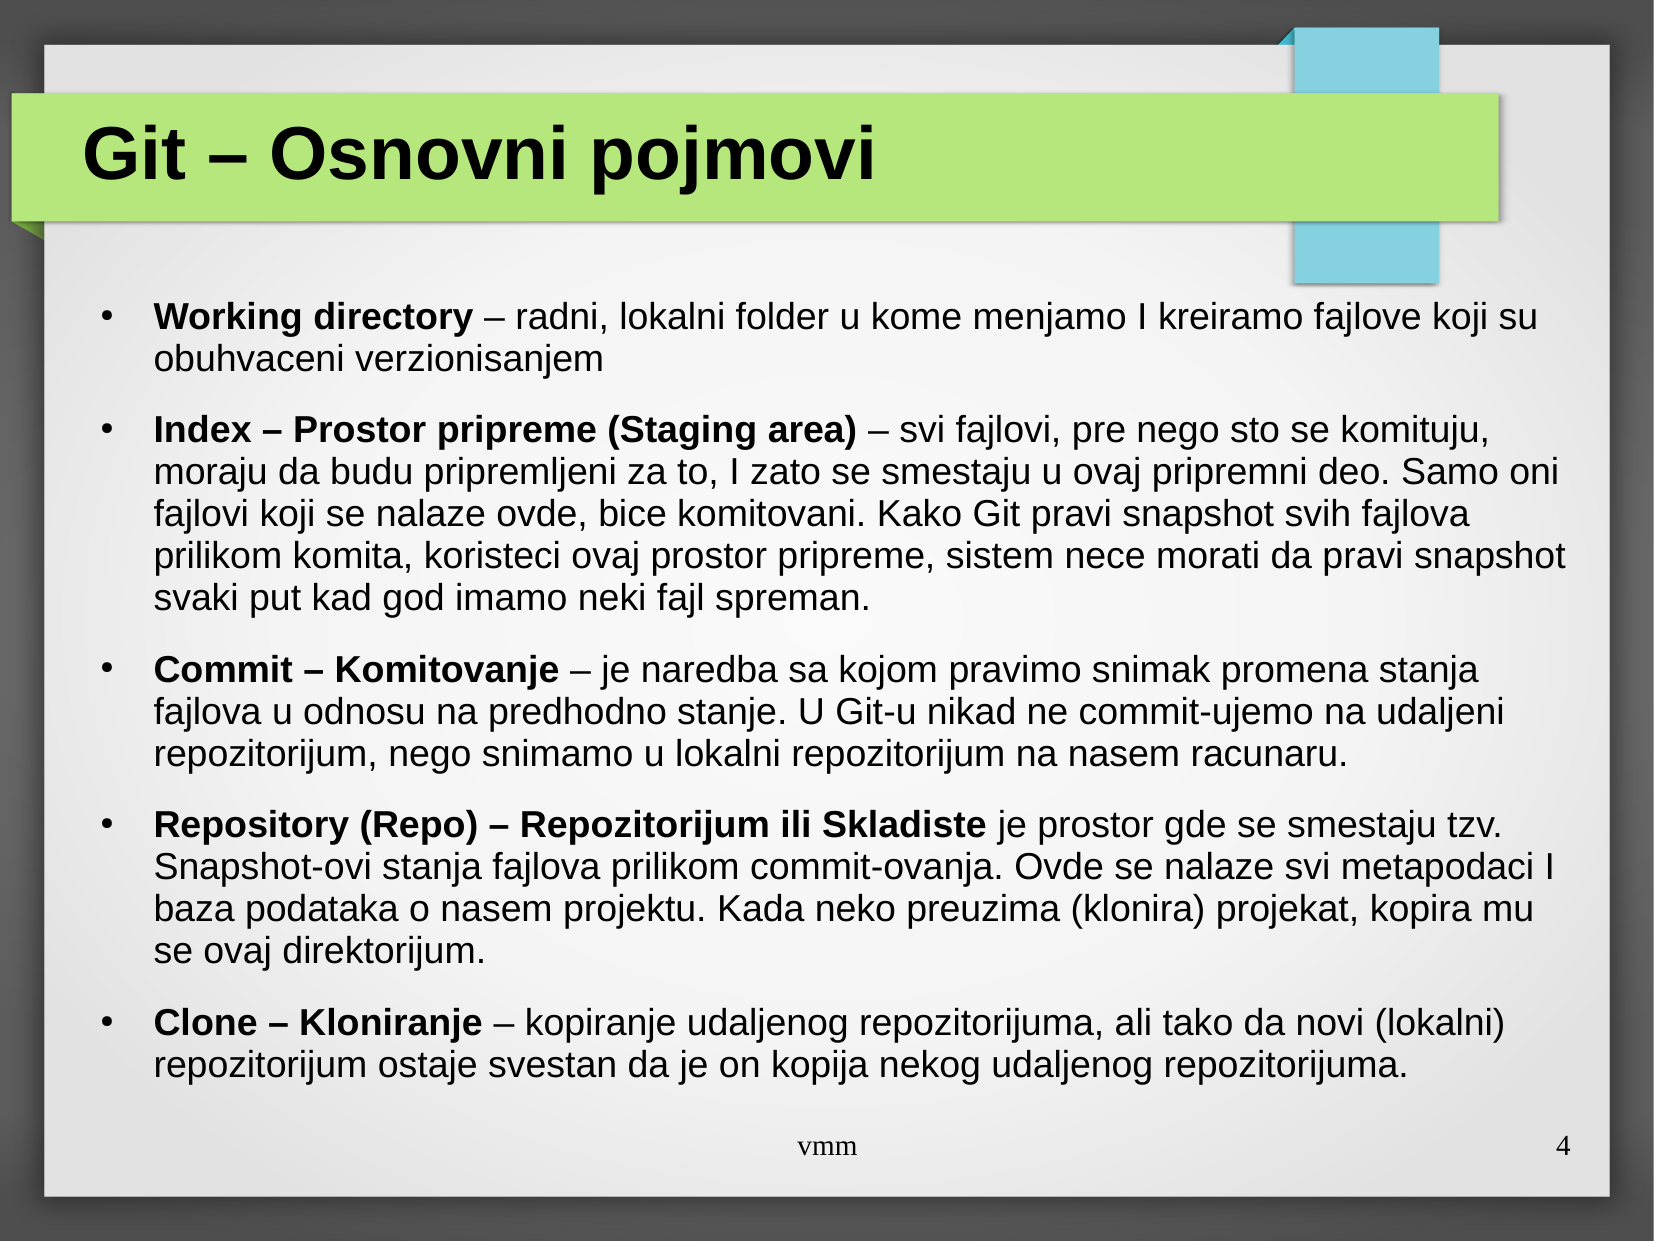

# Git – Osnovni pojmovi
Working directory – radni, lokalni folder u kome menjamo I kreiramo fajlove koji su obuhvaceni verzionisanjem
Index – Prostor pripreme (Staging area) – svi fajlovi, pre nego sto se komituju, moraju da budu pripremljeni za to, I zato se smestaju u ovaj pripremni deo. Samo oni fajlovi koji se nalaze ovde, bice komitovani. Kako Git pravi snapshot svih fajlova prilikom komita, koristeci ovaj prostor pripreme, sistem nece morati da pravi snapshot svaki put kad god imamo neki fajl spreman.
Commit – Komitovanje – je naredba sa kojom pravimo snimak promena stanja fajlova u odnosu na predhodno stanje. U Git-u nikad ne commit-ujemo na udaljeni repozitorijum, nego snimamo u lokalni repozitorijum na nasem racunaru.
Repository (Repo) – Repozitorijum ili Skladiste je prostor gde se smestaju tzv. Snapshot-ovi stanja fajlova prilikom commit-ovanja. Ovde se nalaze svi metapodaci I baza podataka o nasem projektu. Kada neko preuzima (klonira) projekat, kopira mu se ovaj direktorijum.
Clone – Kloniranje – kopiranje udaljenog repozitorijuma, ali tako da novi (lokalni) repozitorijum ostaje svestan da je on kopija nekog udaljenog repozitorijuma.
vmm
4